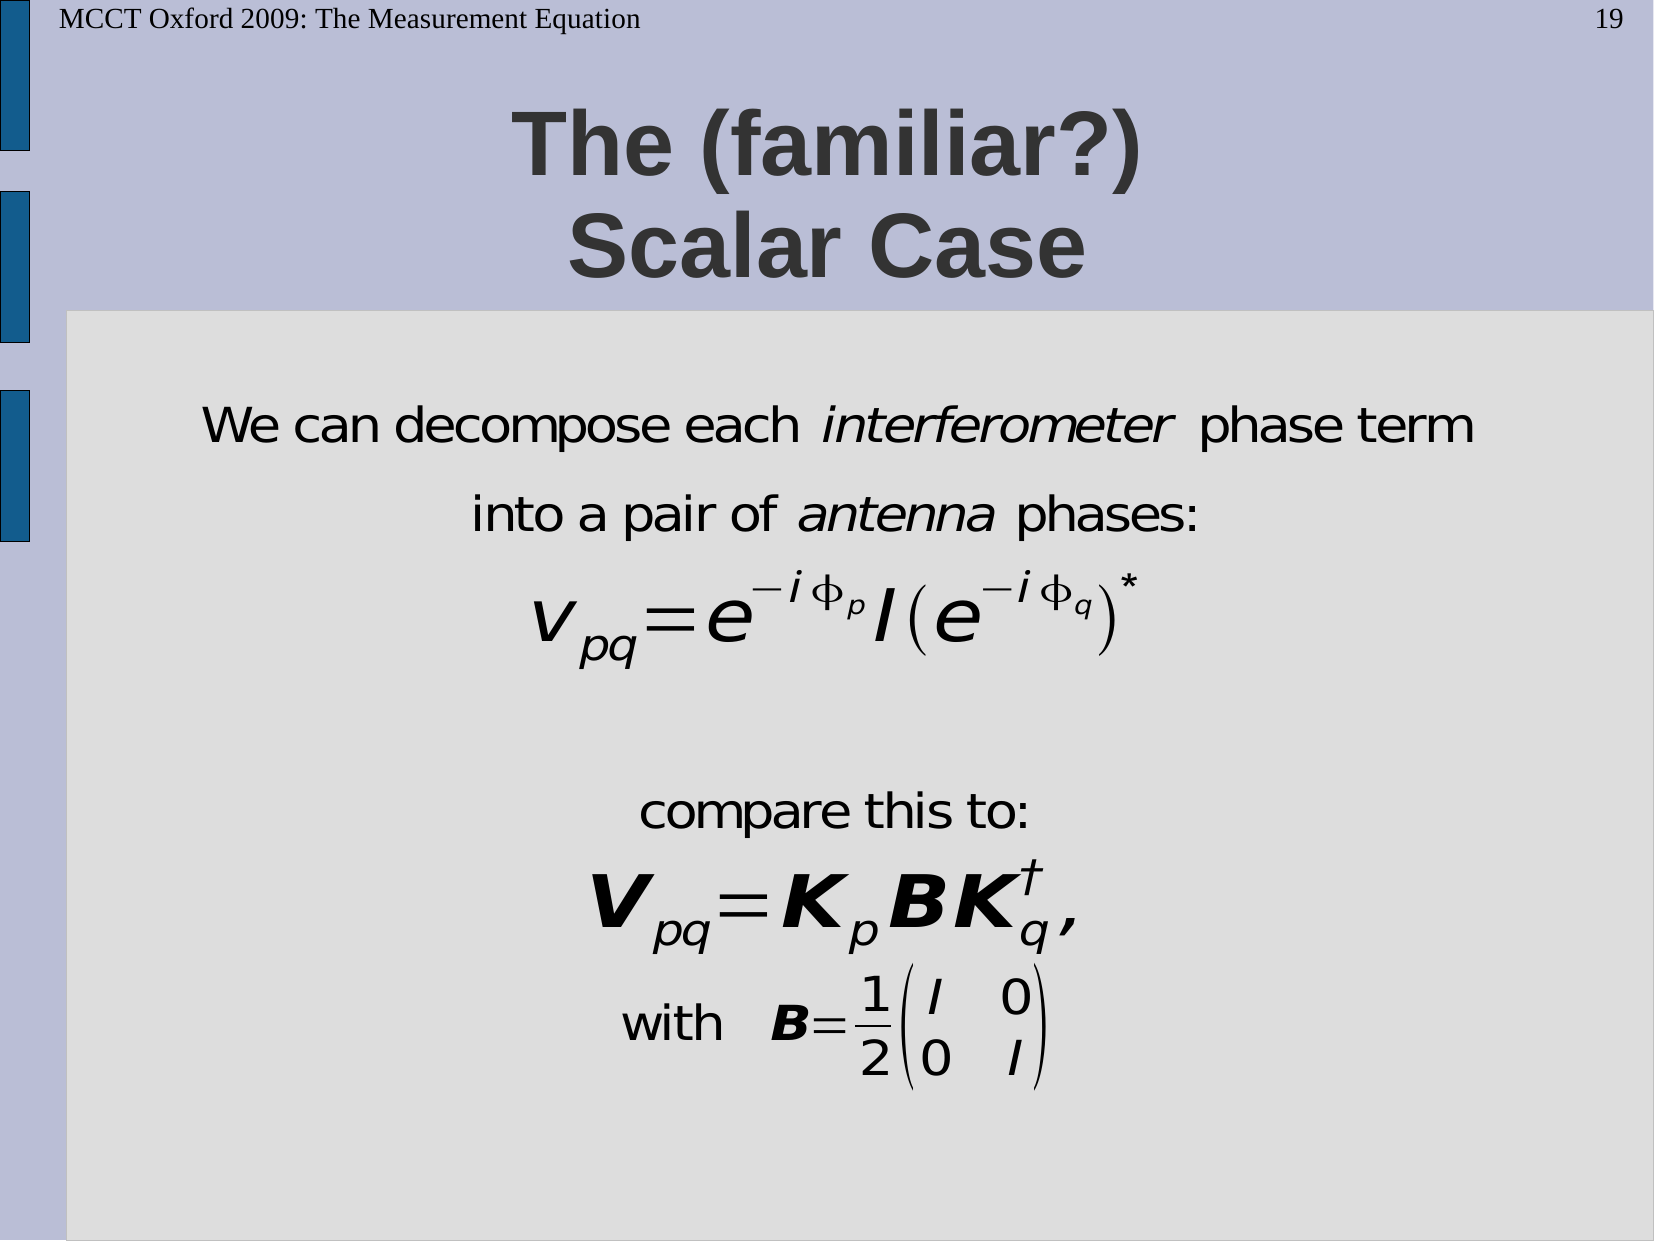

MCCT Oxford 2009: The Measurement Equation
19
# The (familiar?) Scalar Case